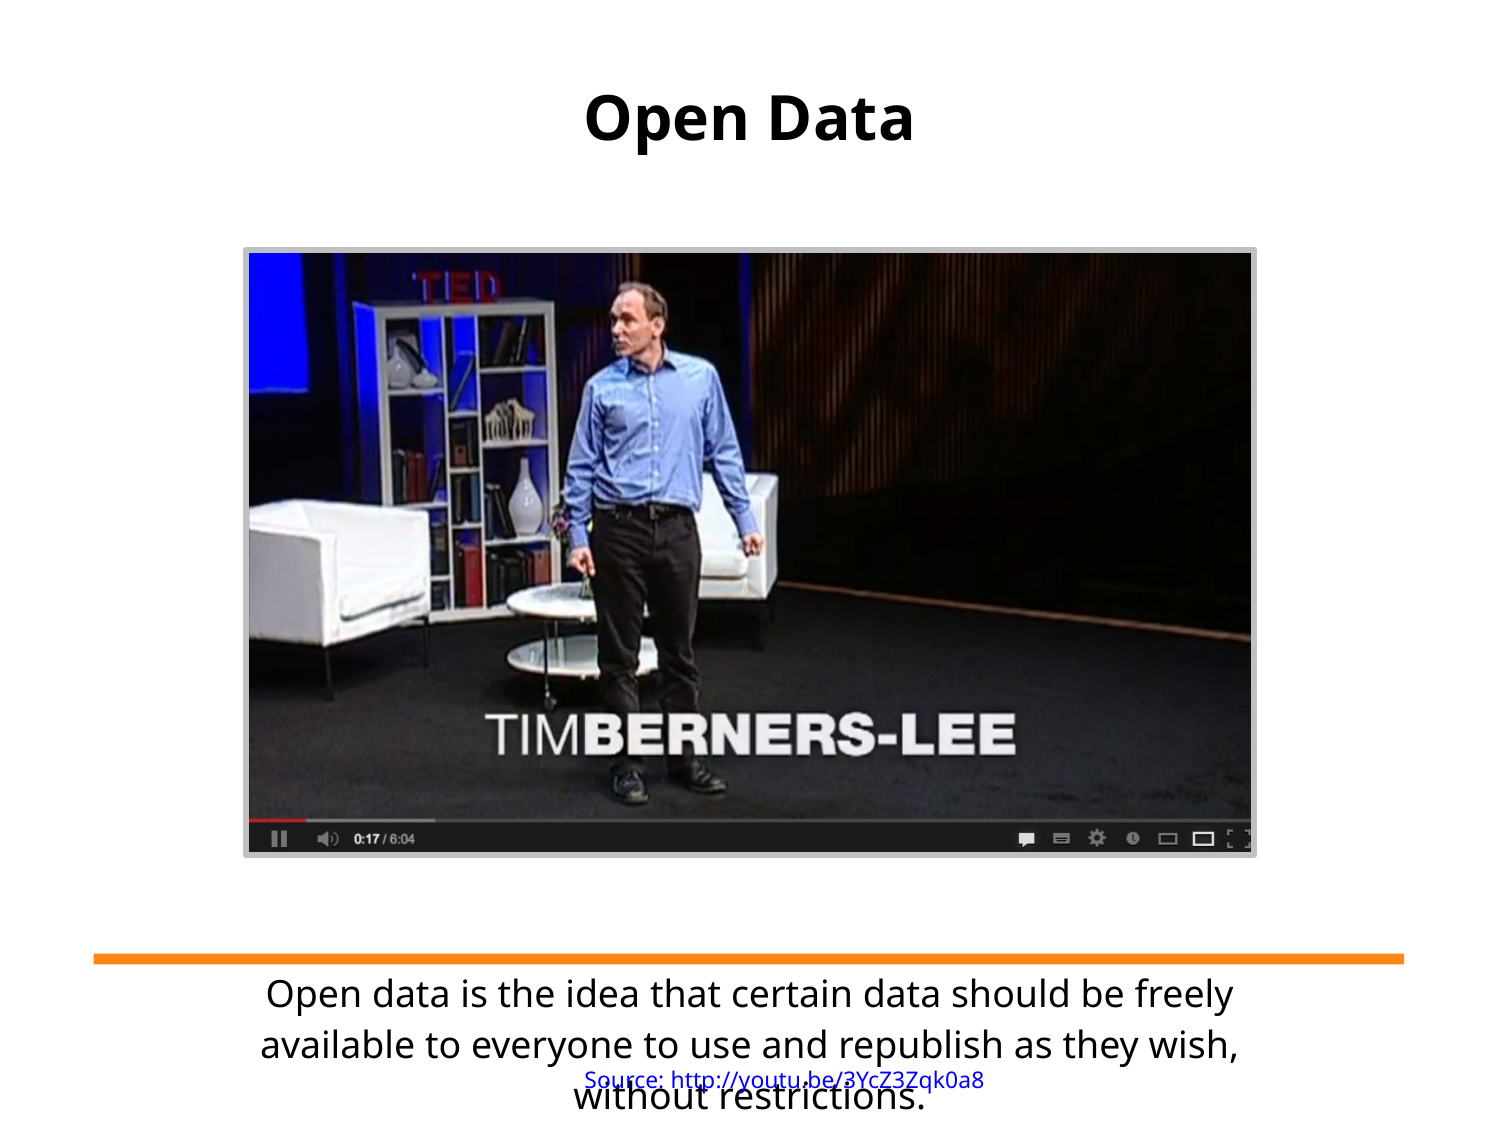

# Open Data
Open data is the idea that certain data should be freely available to everyone to use and republish as they wish, without restrictions.
Source: http://youtu.be/3YcZ3Zqk0a8